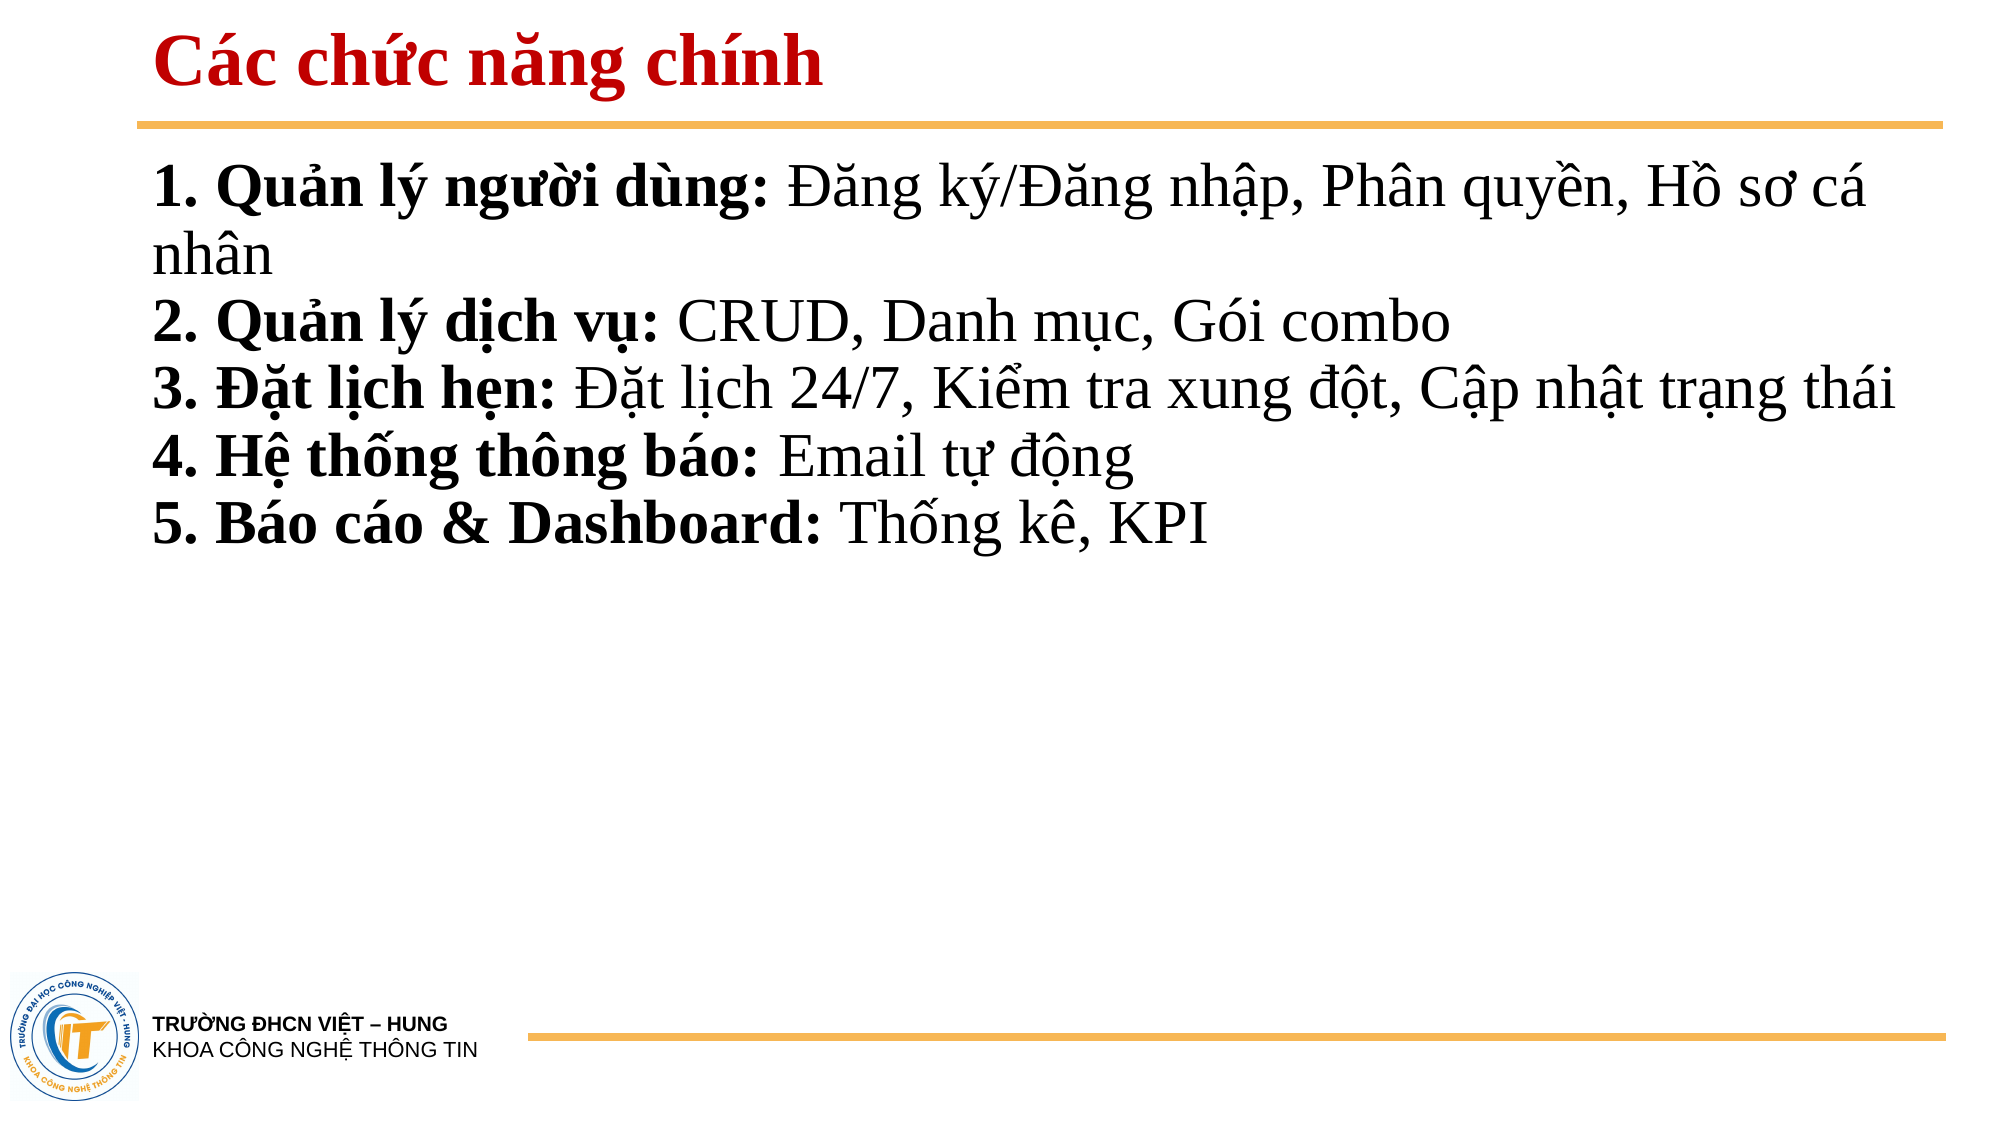

# Các chức năng chính
1. Quản lý người dùng: Đăng ký/Đăng nhập, Phân quyền, Hồ sơ cá nhân
2. Quản lý dịch vụ: CRUD, Danh mục, Gói combo
3. Đặt lịch hẹn: Đặt lịch 24/7, Kiểm tra xung đột, Cập nhật trạng thái
4. Hệ thống thông báo: Email tự động
5. Báo cáo & Dashboard: Thống kê, KPI